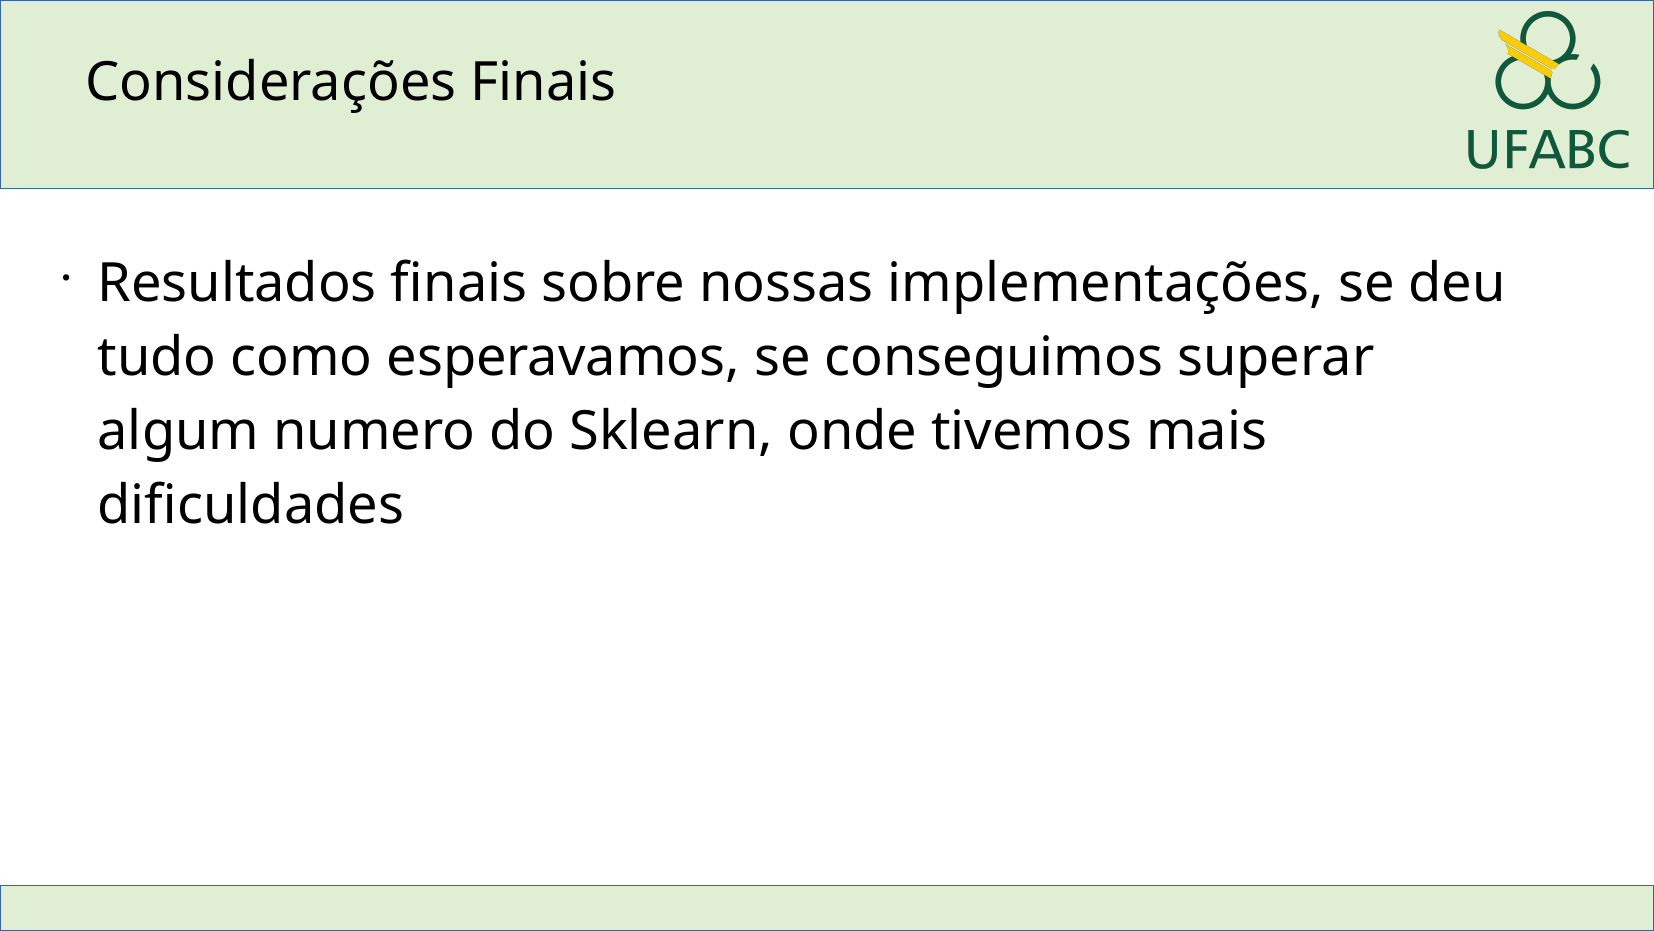

Considerações Finais
Resultados finais sobre nossas implementações, se deu tudo como esperavamos, se conseguimos superar algum numero do Sklearn, onde tivemos mais dificuldades